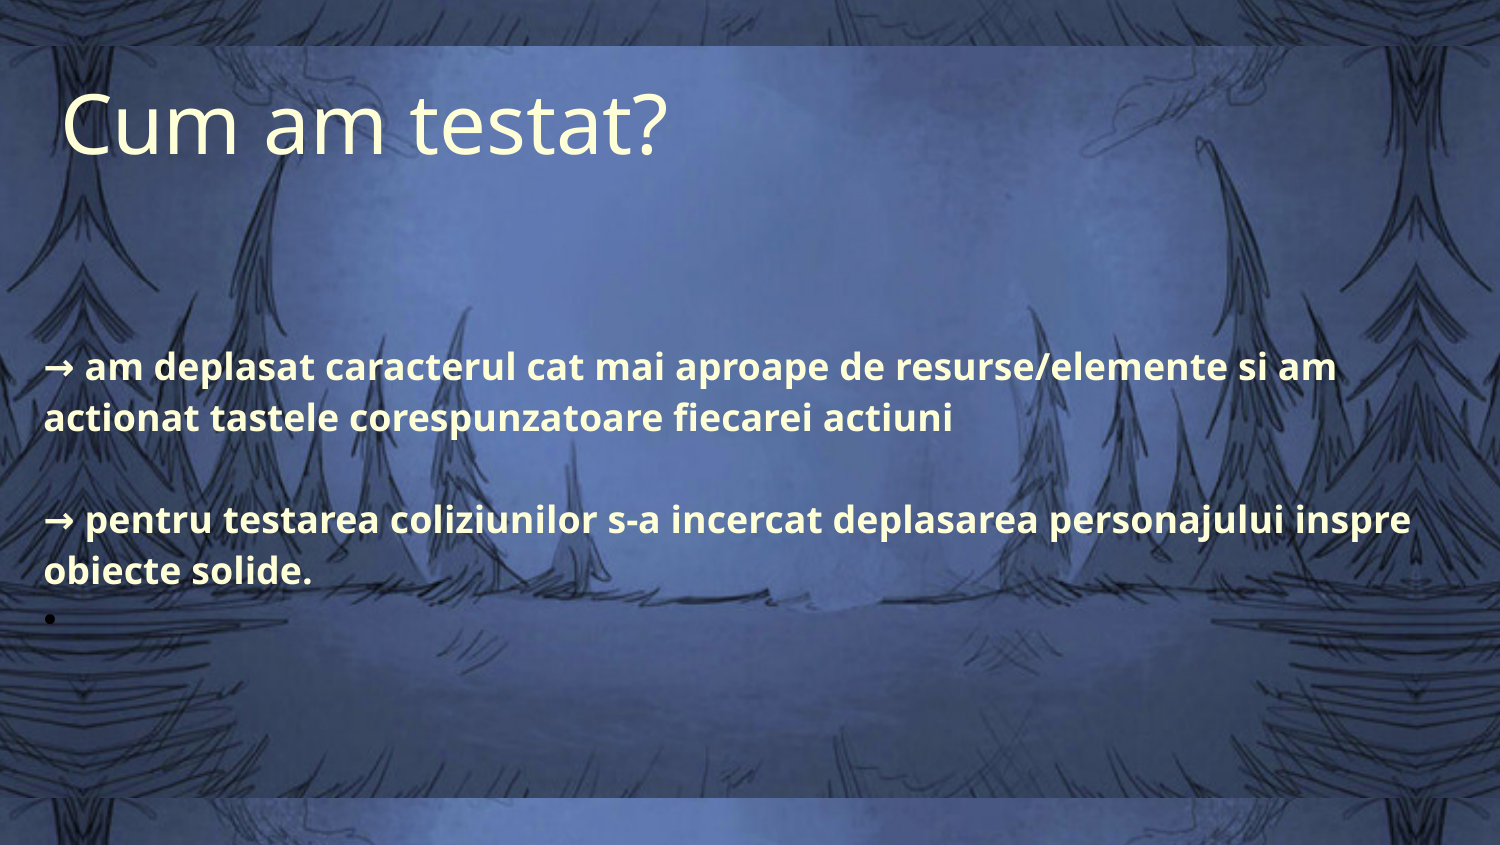

# Cum am testat?
→ am deplasat caracterul cat mai aproape de resurse/elemente si am actionat tastele corespunzatoare fiecarei actiuni
→ pentru testarea coliziunilor s-a incercat deplasarea personajului inspre obiecte solide.